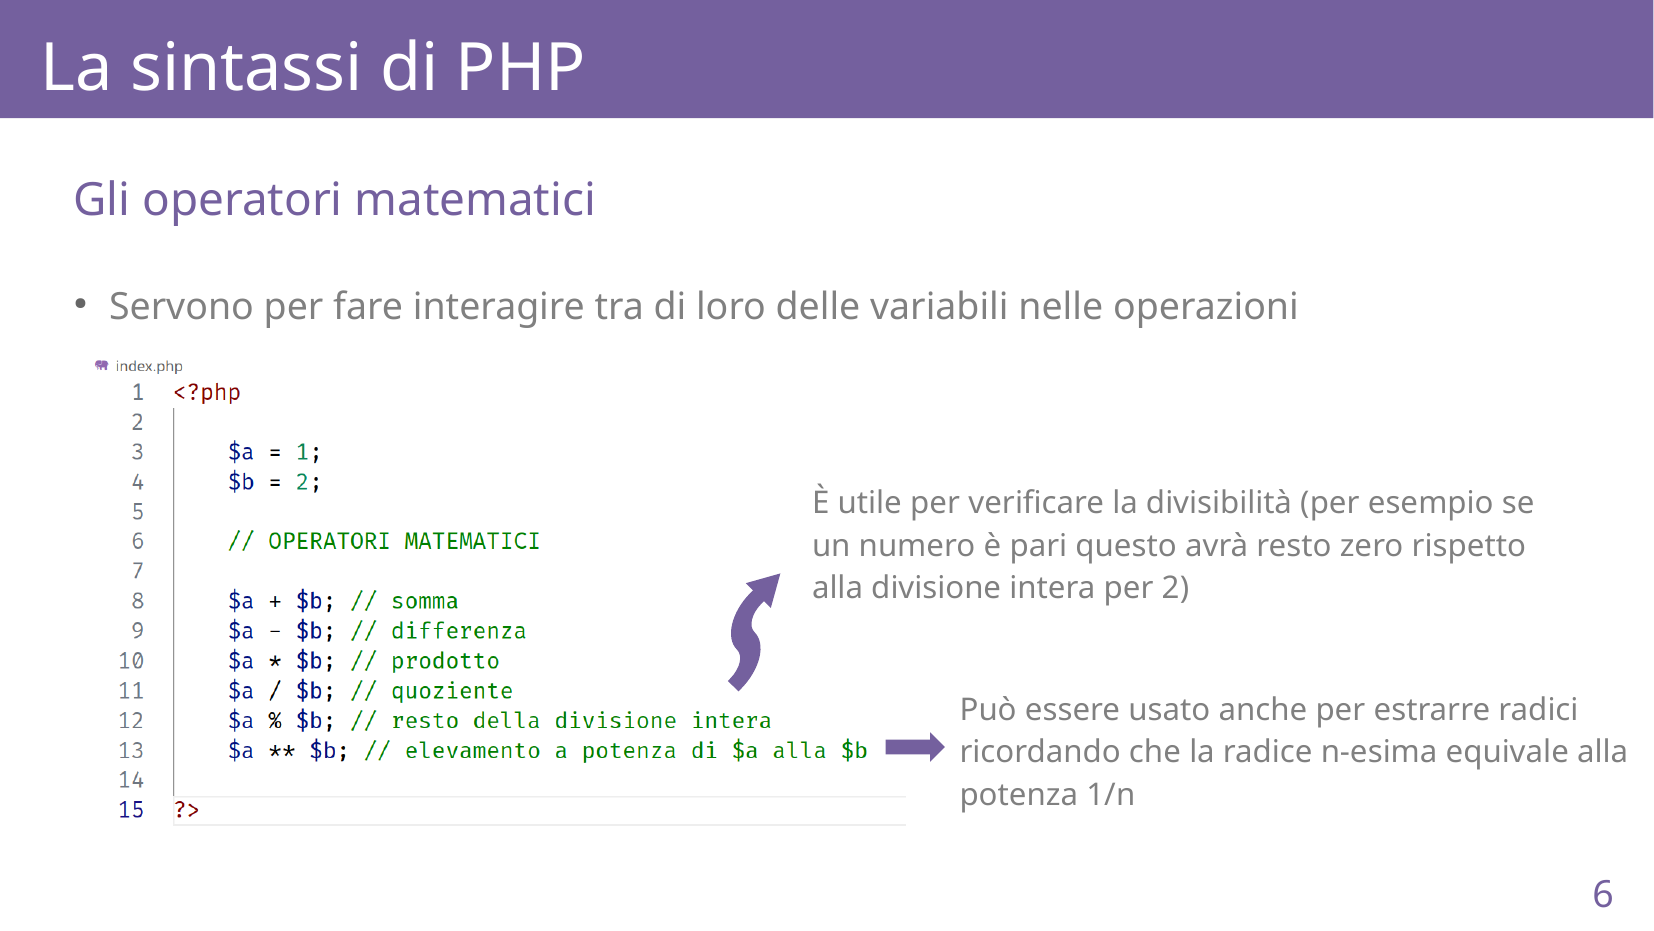

La sintassi di PHP
Gli operatori matematici
Servono per fare interagire tra di loro delle variabili nelle operazioni
È utile per verificare la divisibilità (per esempio se un numero è pari questo avrà resto zero rispetto alla divisione intera per 2)
Può essere usato anche per estrarre radici ricordando che la radice n-esima equivale alla potenza 1/n